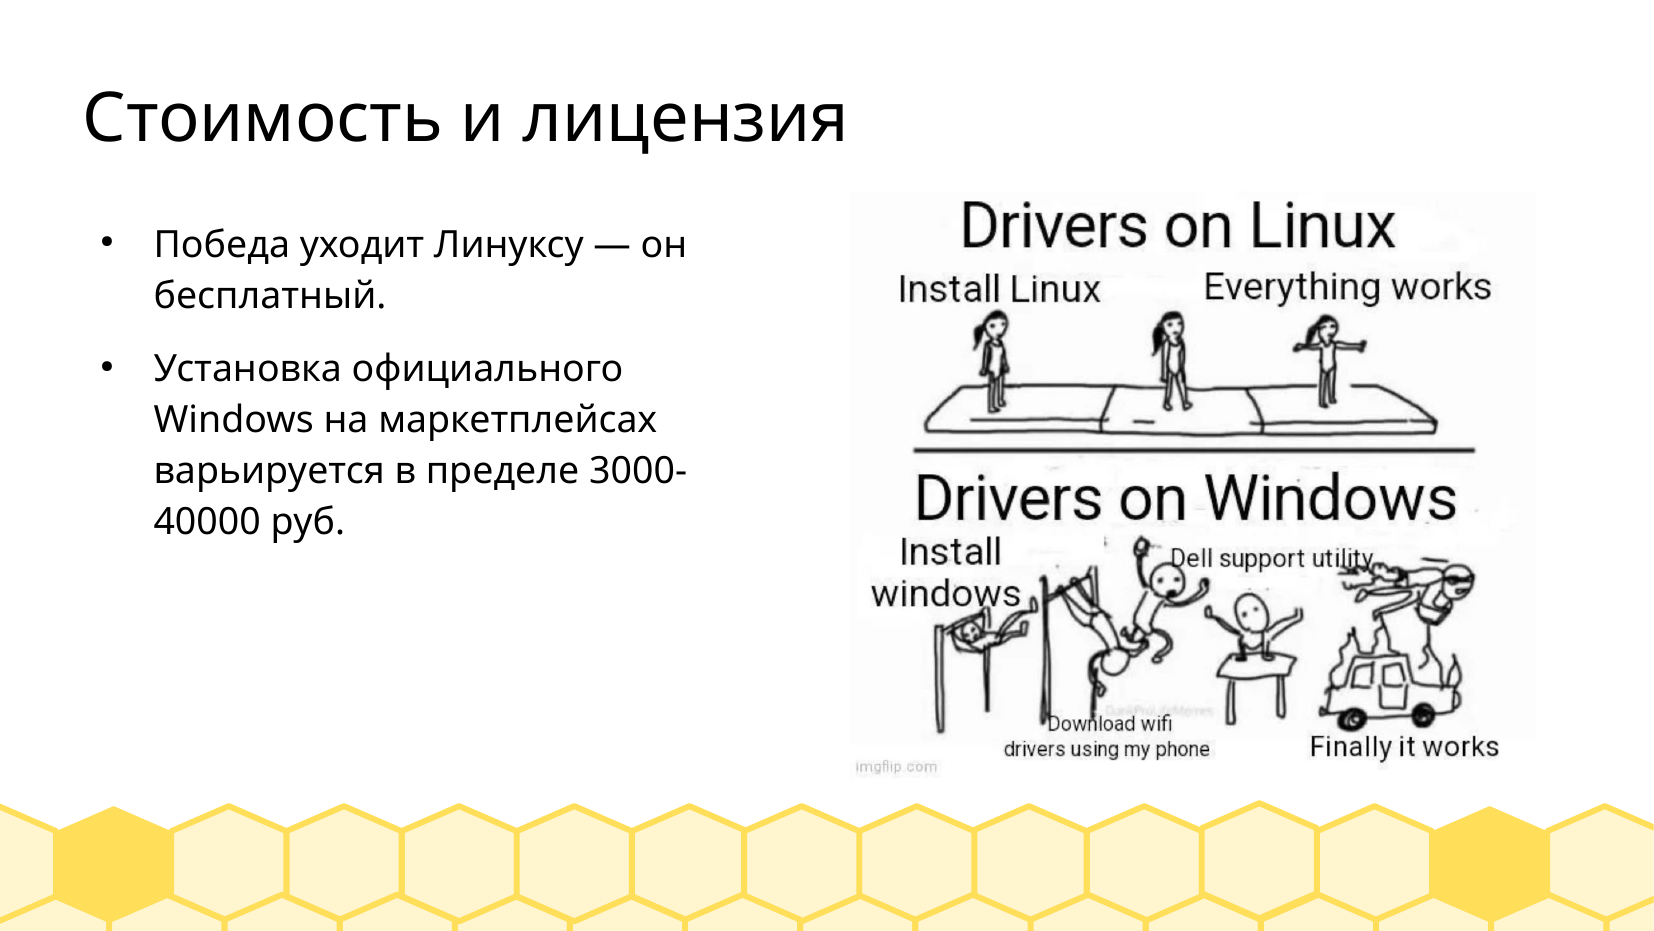

# Стоимость и лицензия
Победа уходит Линуксу — он бесплатный.
Установка официального Windows на маркетплейсах варьируется в пределе 3000-40000 руб.